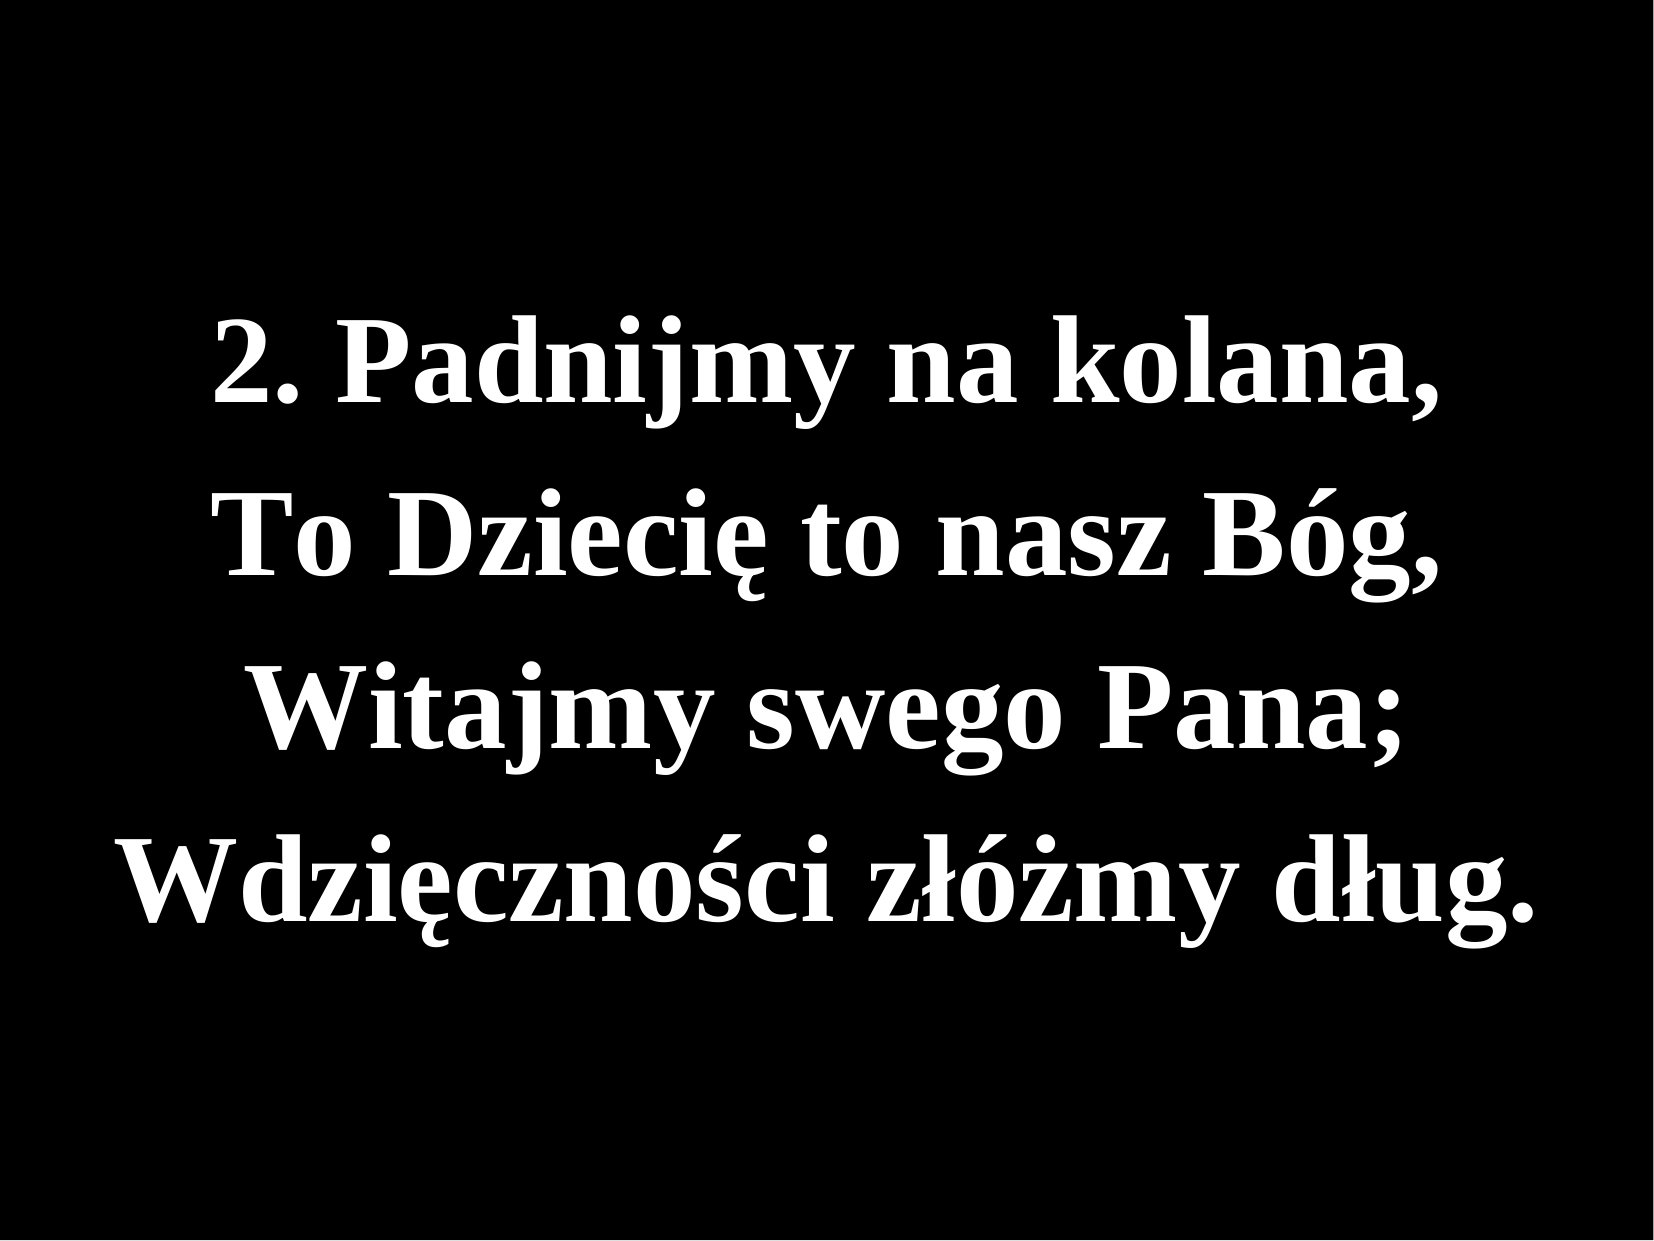

# 2. Padnijmy na kolana, ppp To Dziecię to nasz Bóg, ppp Witajmy swego Pana; ppp Wdzięczności złóżmy dług.